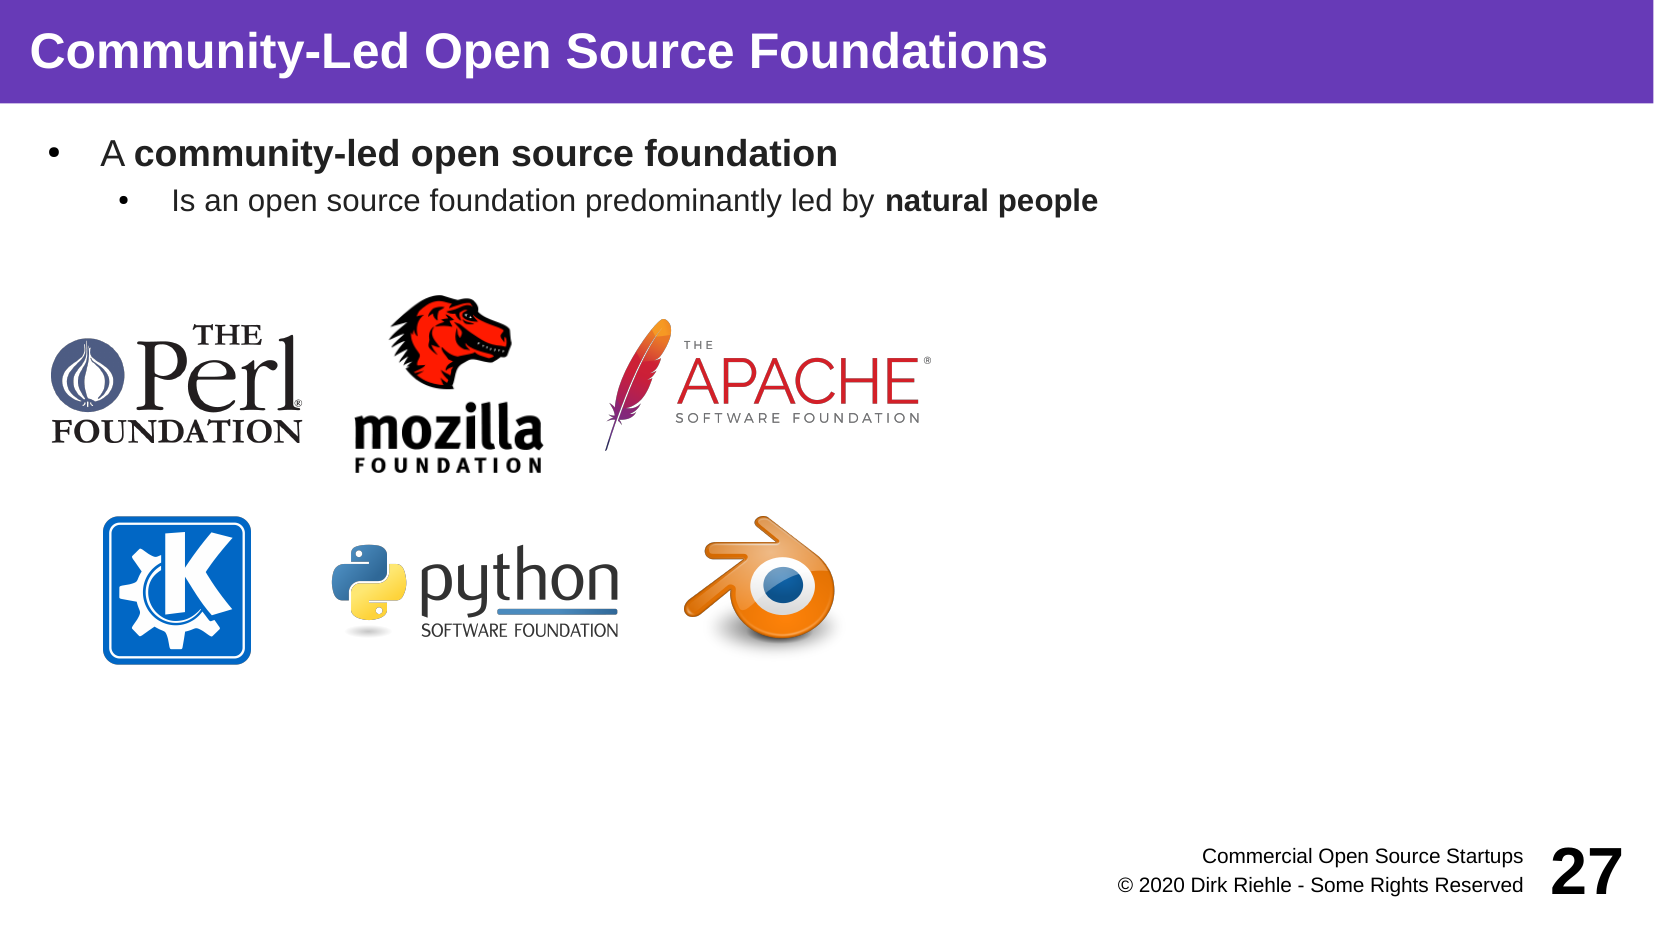

# Community-Led Open Source Foundations
A community-led open source foundation
Is an open source foundation predominantly led by natural people
Commercial Open Source Startups
27
© 2020 Dirk Riehle - Some Rights Reserved